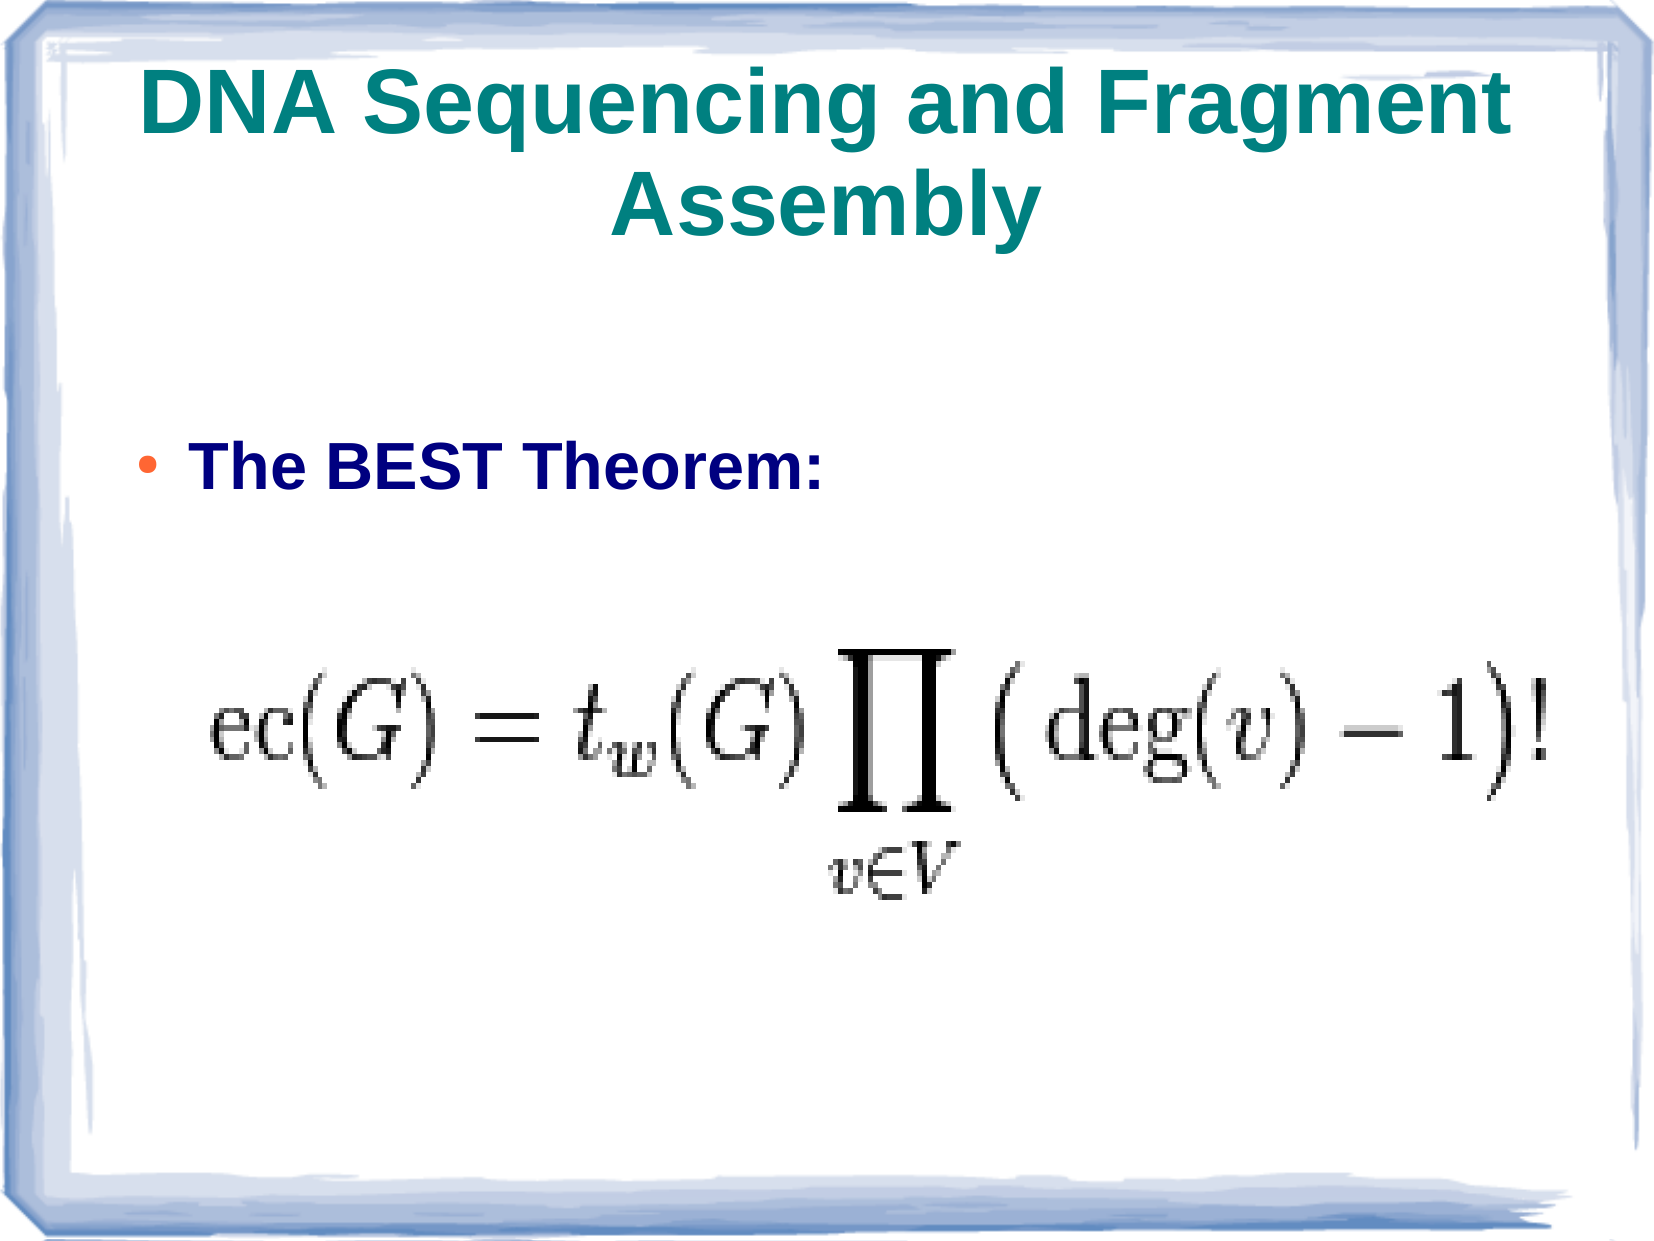

# DNA Sequencing and Fragment Assembly
The BEST Theorem: